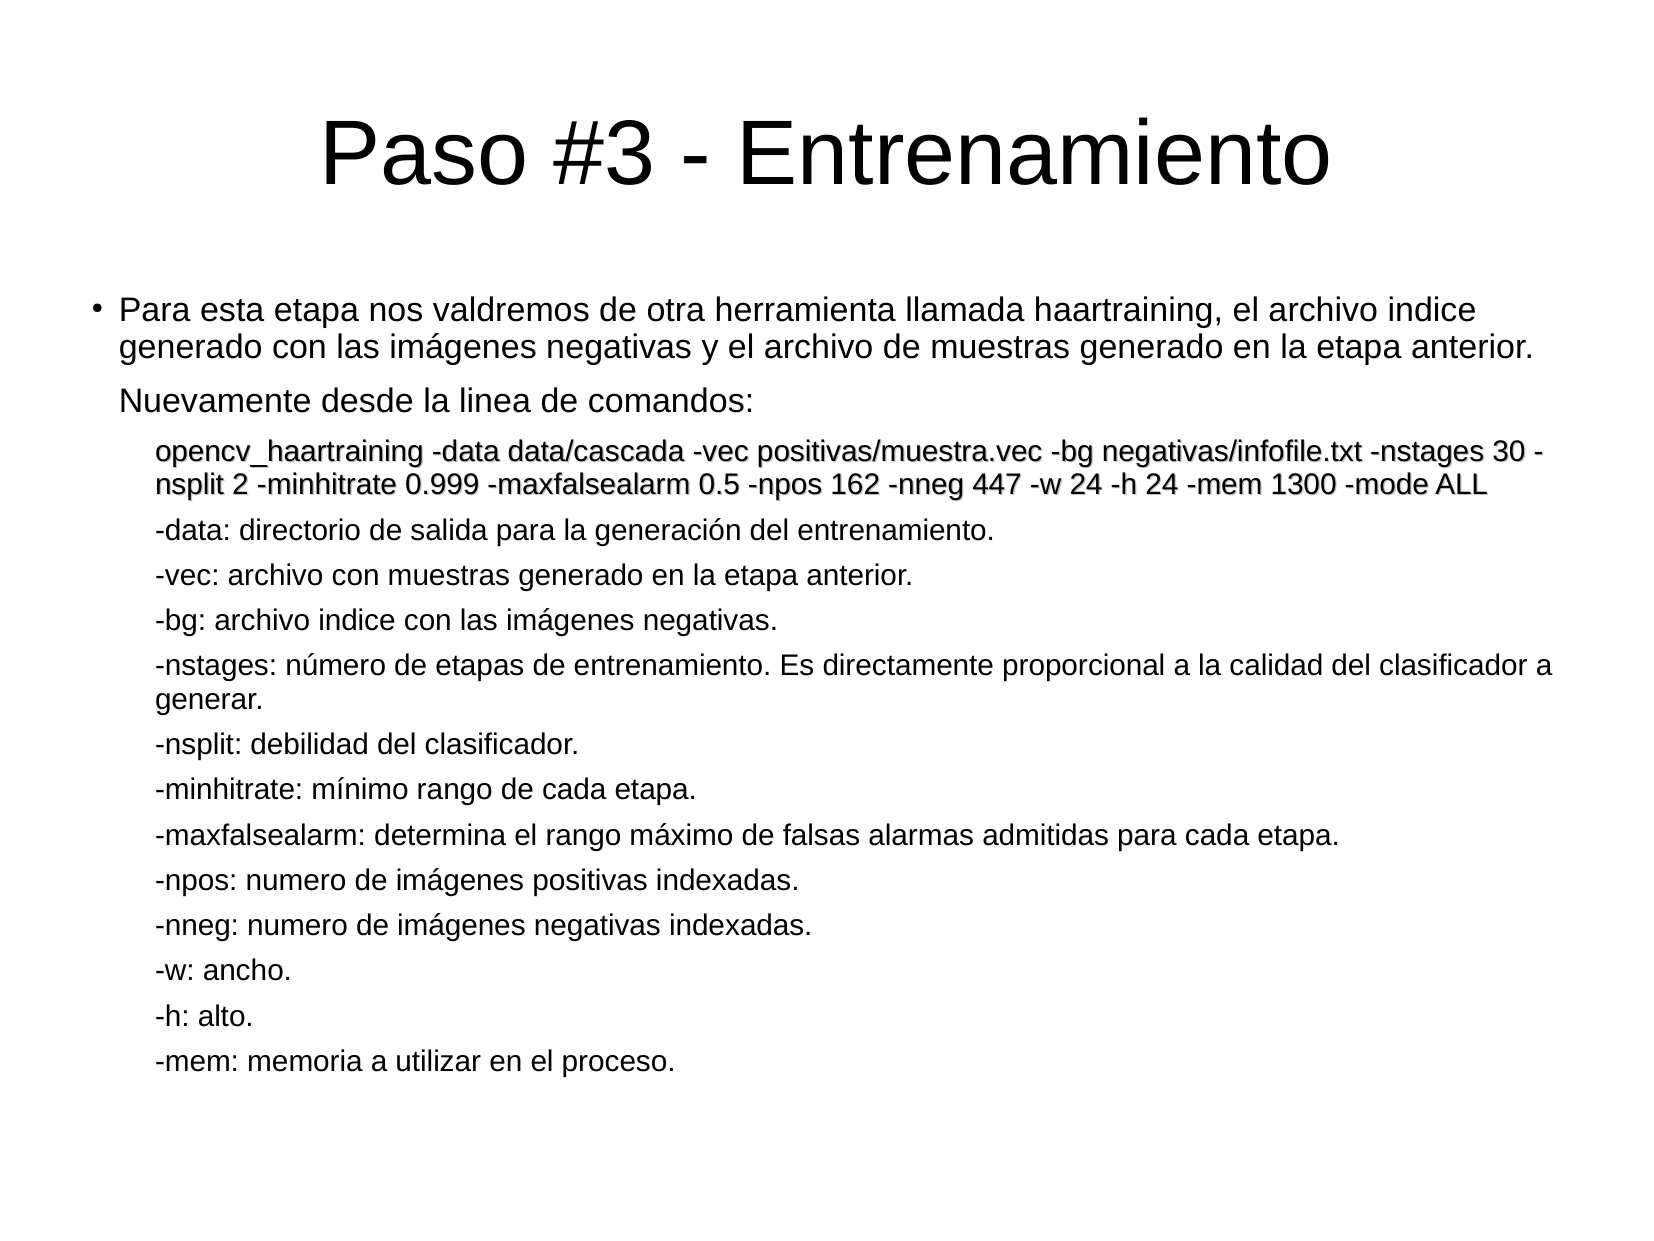

# Paso #3 - Entrenamiento
Para esta etapa nos valdremos de otra herramienta llamada haartraining, el archivo indice generado con las imágenes negativas y el archivo de muestras generado en la etapa anterior.
Nuevamente desde la linea de comandos:
opencv_haartraining -data data/cascada -vec positivas/muestra.vec -bg negativas/infofile.txt -nstages 30 -nsplit 2 -minhitrate 0.999 -maxfalsealarm 0.5 -npos 162 -nneg 447 -w 24 -h 24 -mem 1300 -mode ALL
-data: directorio de salida para la generación del entrenamiento.
-vec: archivo con muestras generado en la etapa anterior.
-bg: archivo indice con las imágenes negativas.
-nstages: número de etapas de entrenamiento. Es directamente proporcional a la calidad del clasificador a generar.
-nsplit: debilidad del clasificador.
-minhitrate: mínimo rango de cada etapa.
-maxfalsealarm: determina el rango máximo de falsas alarmas admitidas para cada etapa.
-npos: numero de imágenes positivas indexadas.
-nneg: numero de imágenes negativas indexadas.
-w: ancho.
-h: alto.
-mem: memoria a utilizar en el proceso.